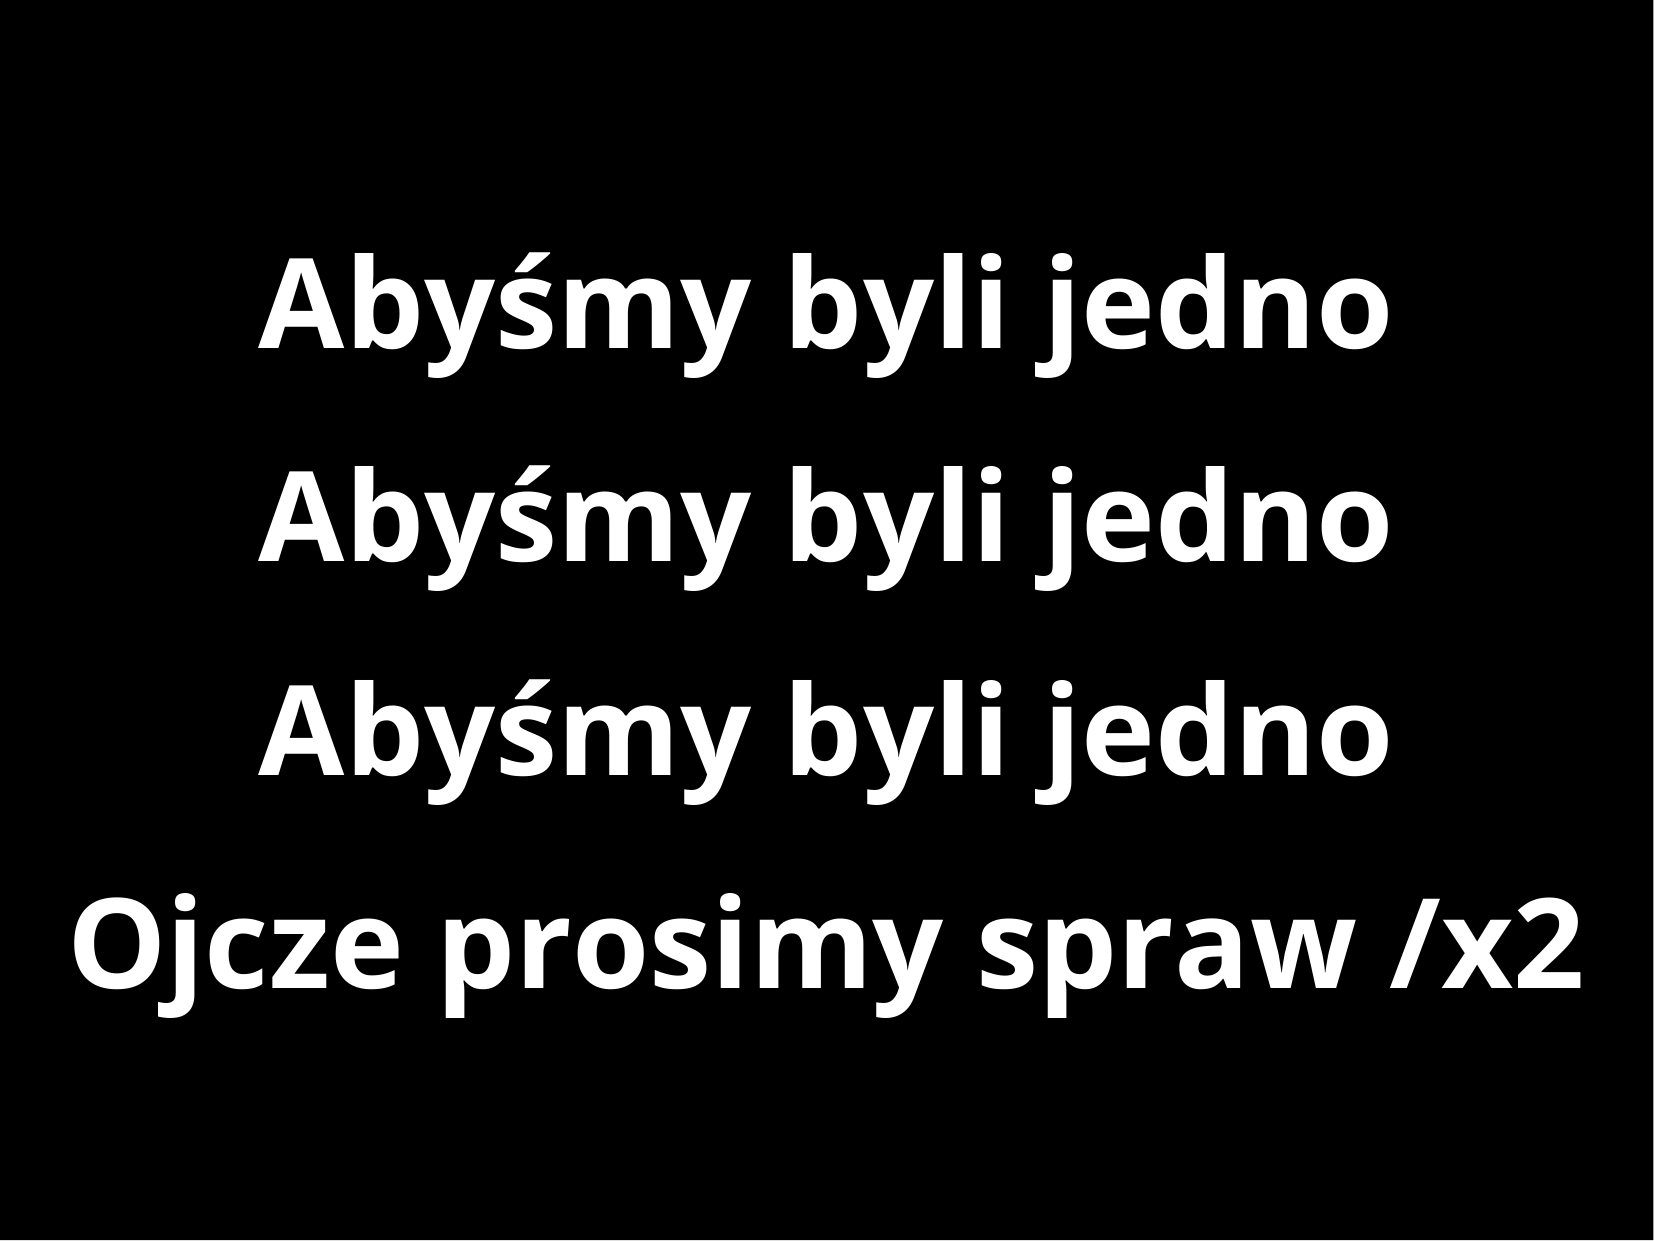

# Abyśmy byli jedno ppp Abyśmy byli jedno ppp Abyśmy byli jedno ppp Ojcze prosimy spraw /x2